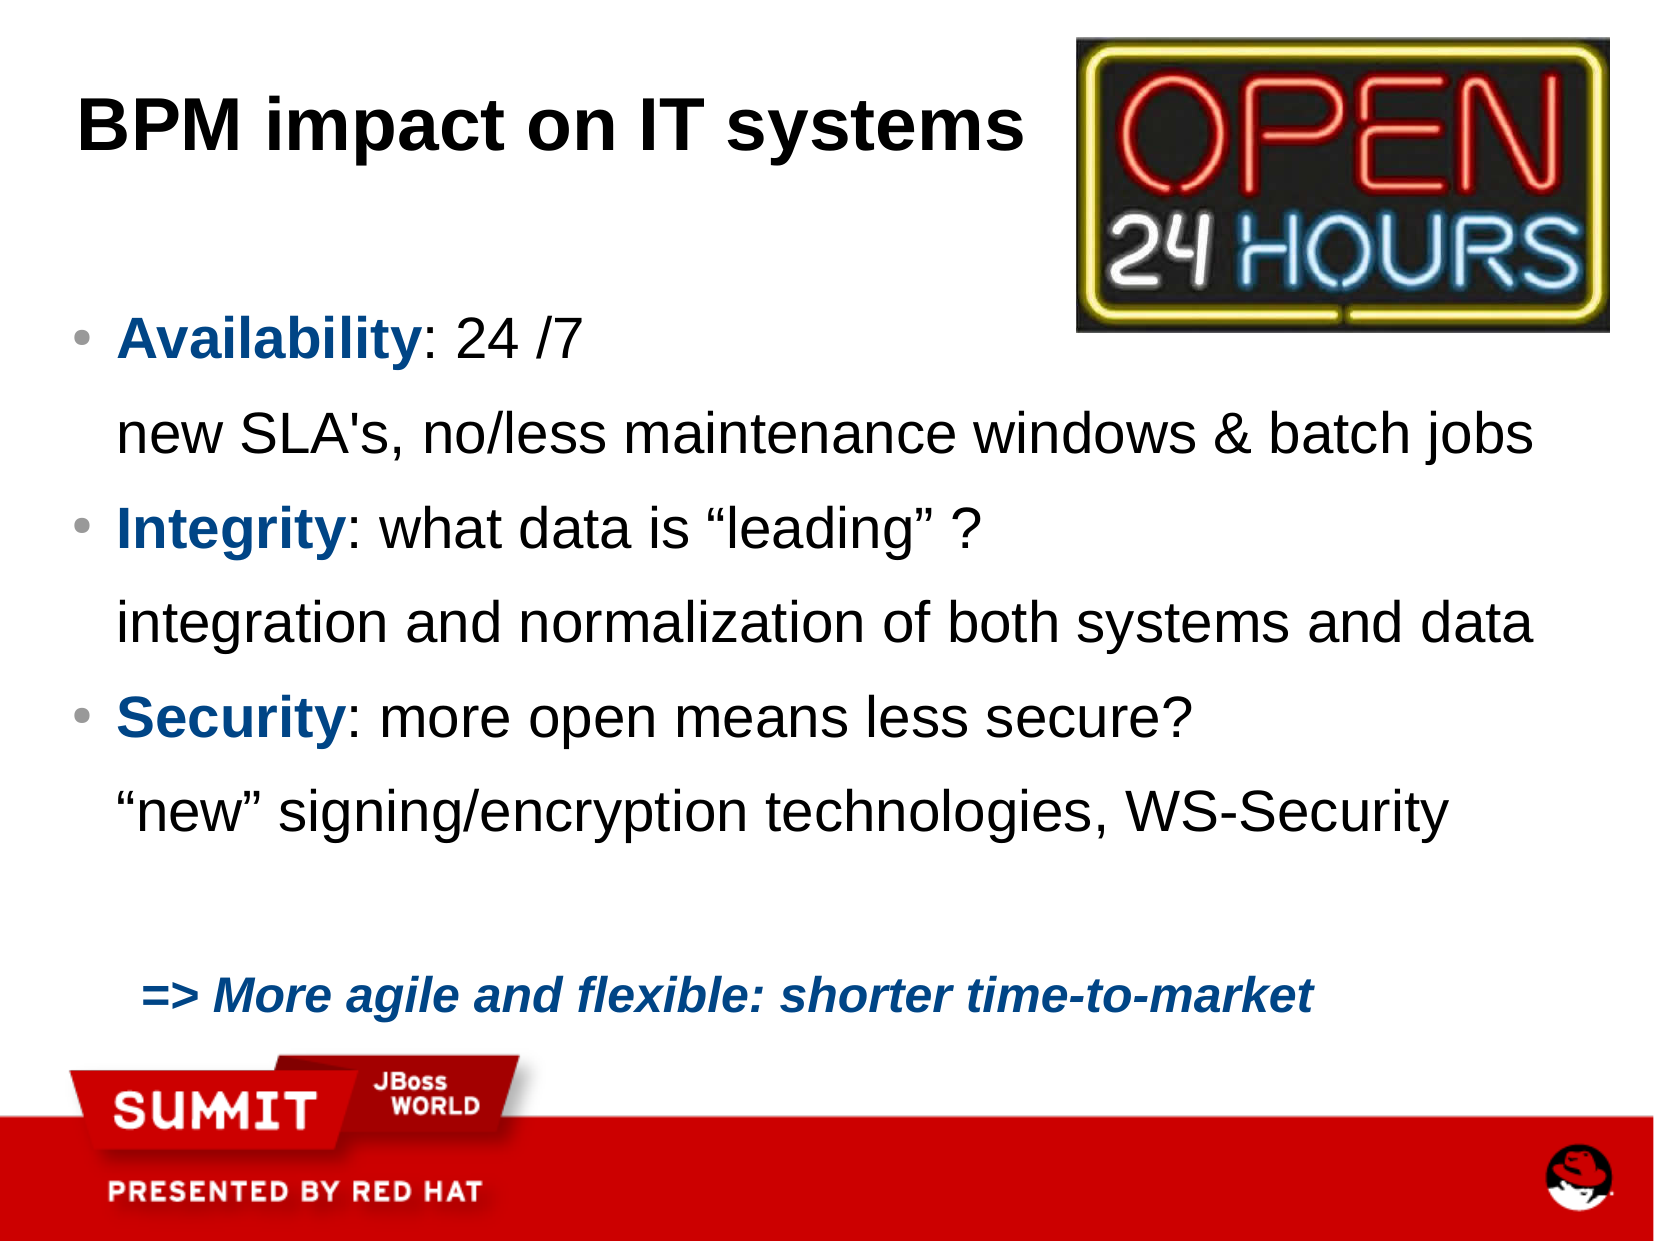

# BPM impact on IT systems
Availability: 24 /7
new SLA's, no/less maintenance windows & batch jobs
Integrity: what data is “leading” ?
integration and normalization of both systems and data
Security: more open means less secure?
“new” signing/encryption technologies, WS-Security
=> More agile and flexible: shorter time-to-market